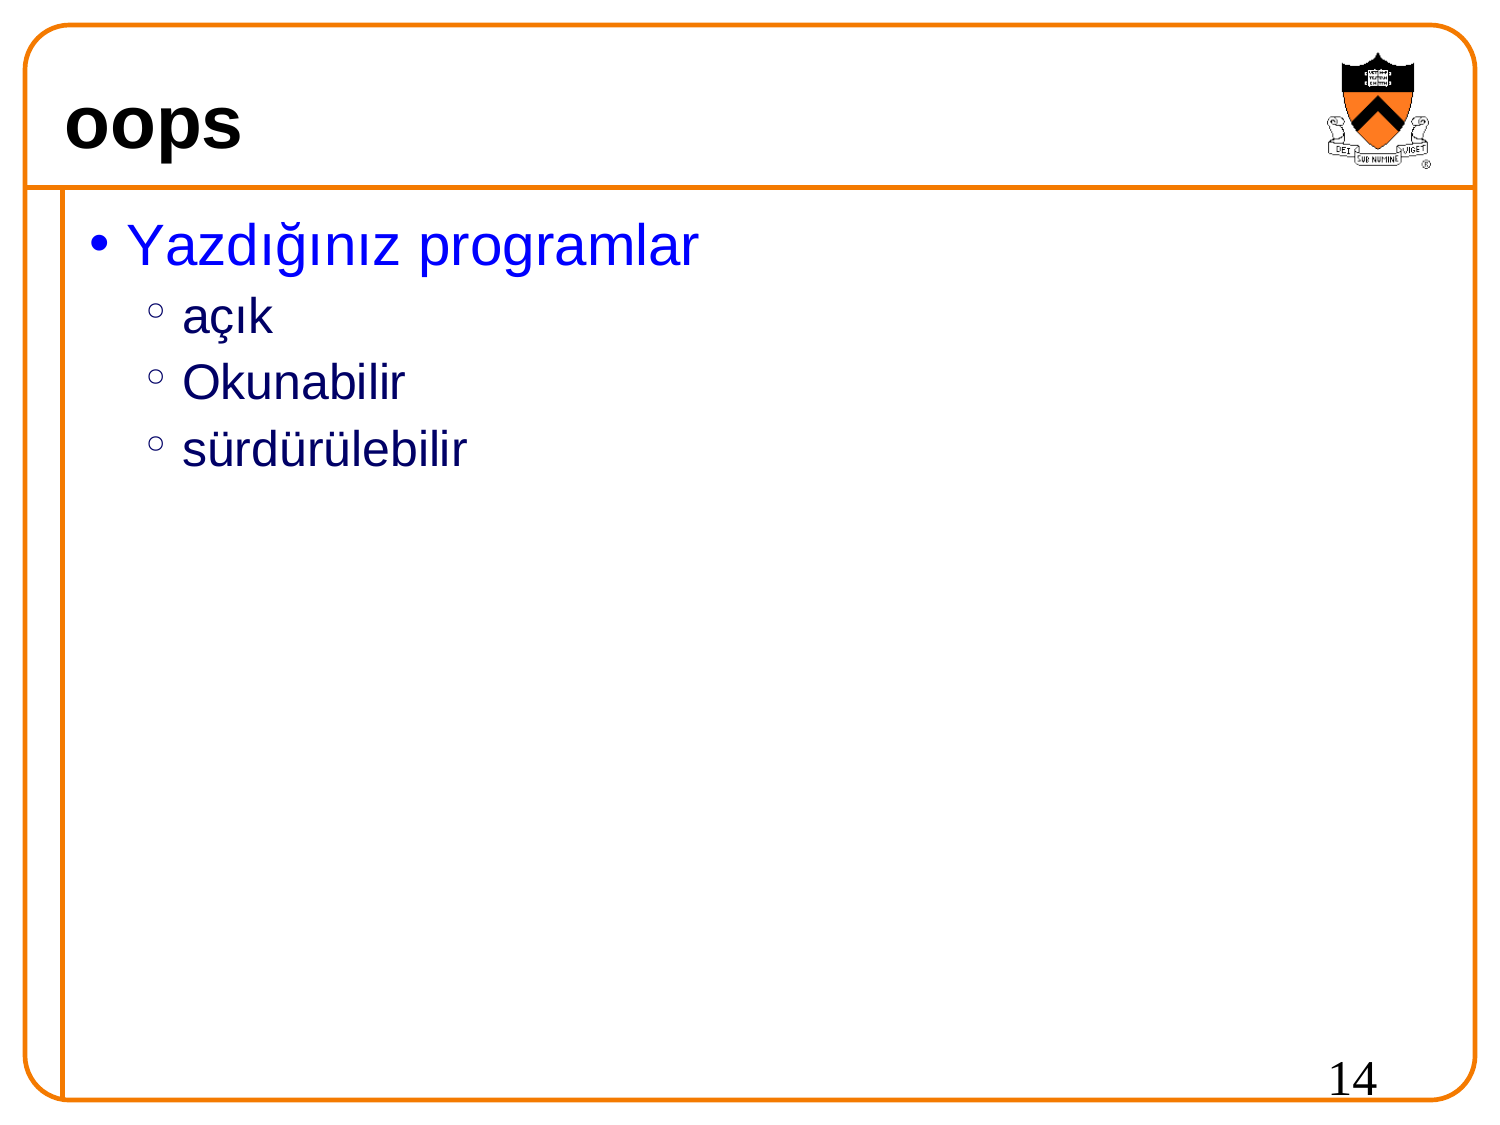

# oops
Yazdığınız programlar
açık
Okunabilir
sürdürülebilir
14